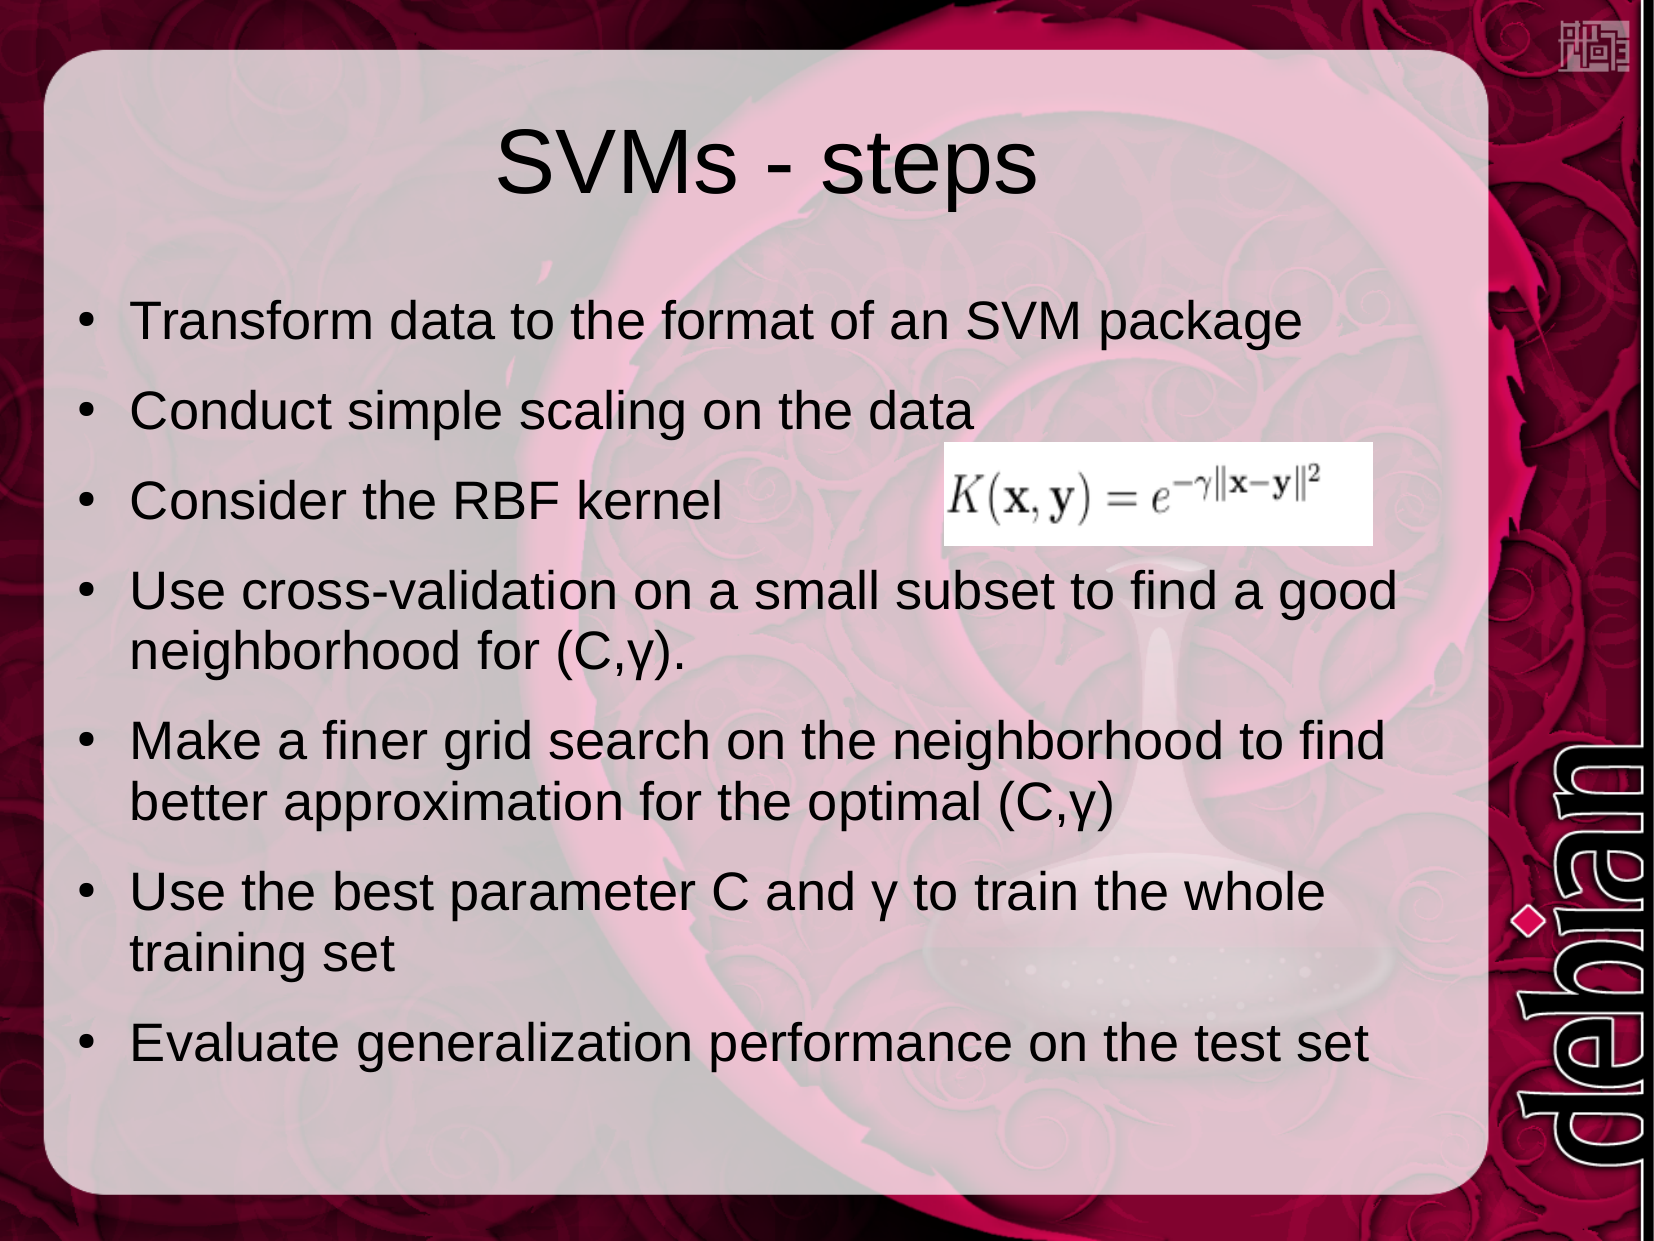

# SVMs - steps
Transform data to the format of an SVM package
Conduct simple scaling on the data
Consider the RBF kernel
Use cross-validation on a small subset to find a good neighborhood for (C,γ).
Make a finer grid search on the neighborhood to find better approximation for the optimal (C,γ)
Use the best parameter C and γ to train the whole training set
Evaluate generalization performance on the test set